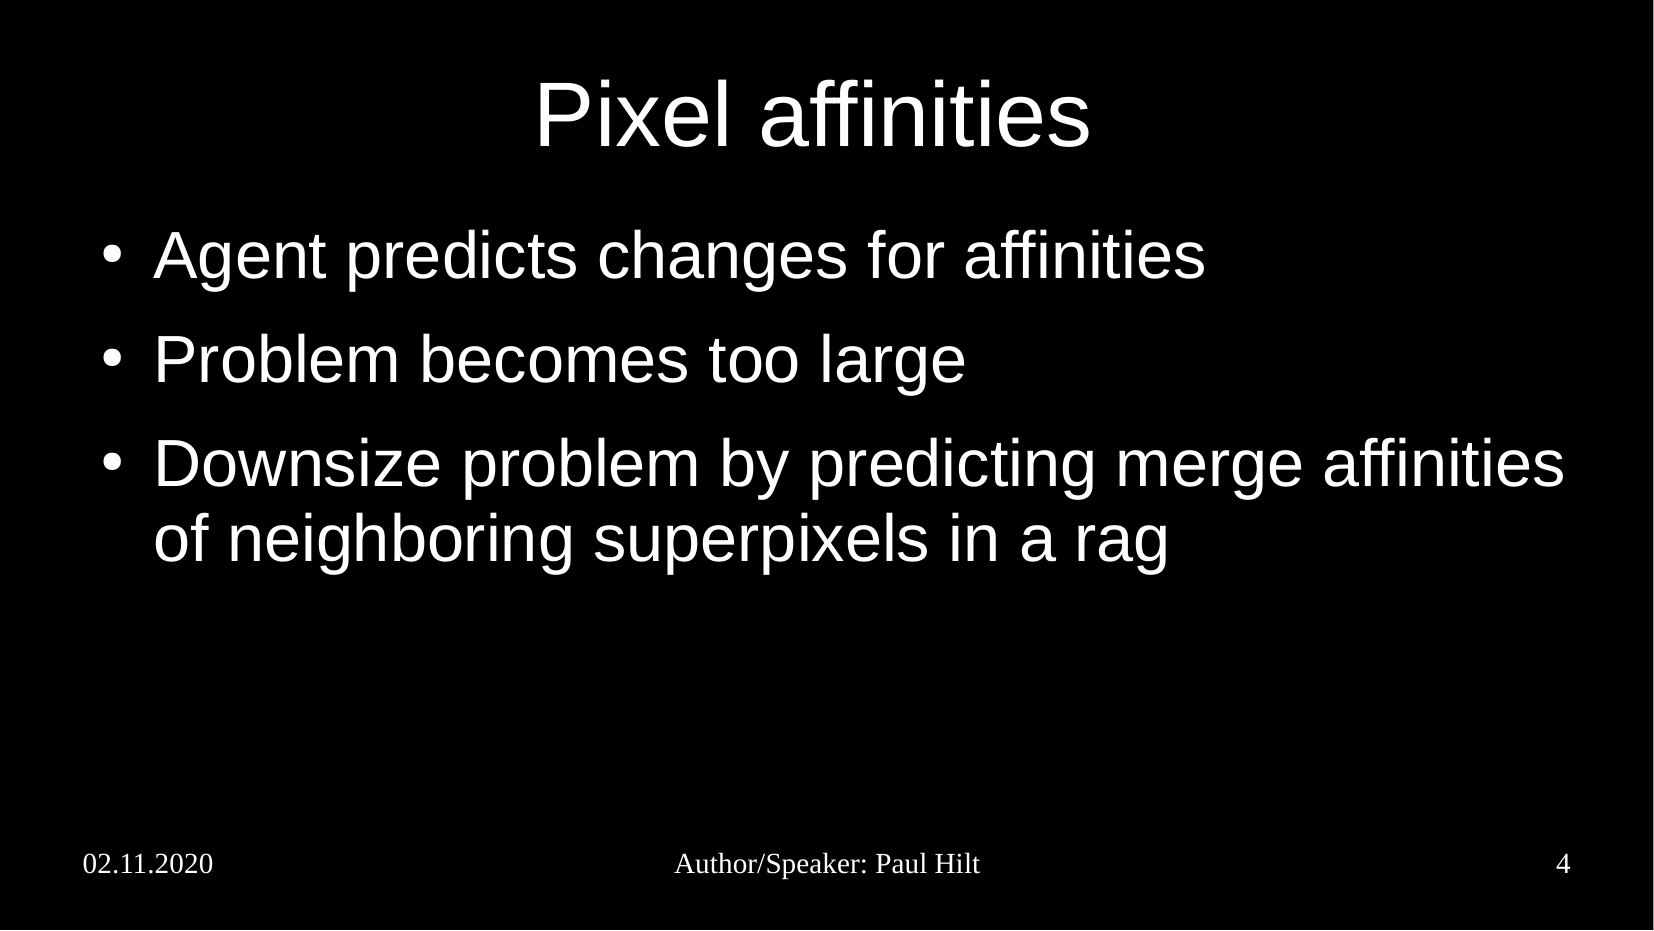

# Pixel affinities
Agent predicts changes for affinities
Problem becomes too large
Downsize problem by predicting merge affinities of neighboring superpixels in a rag
4